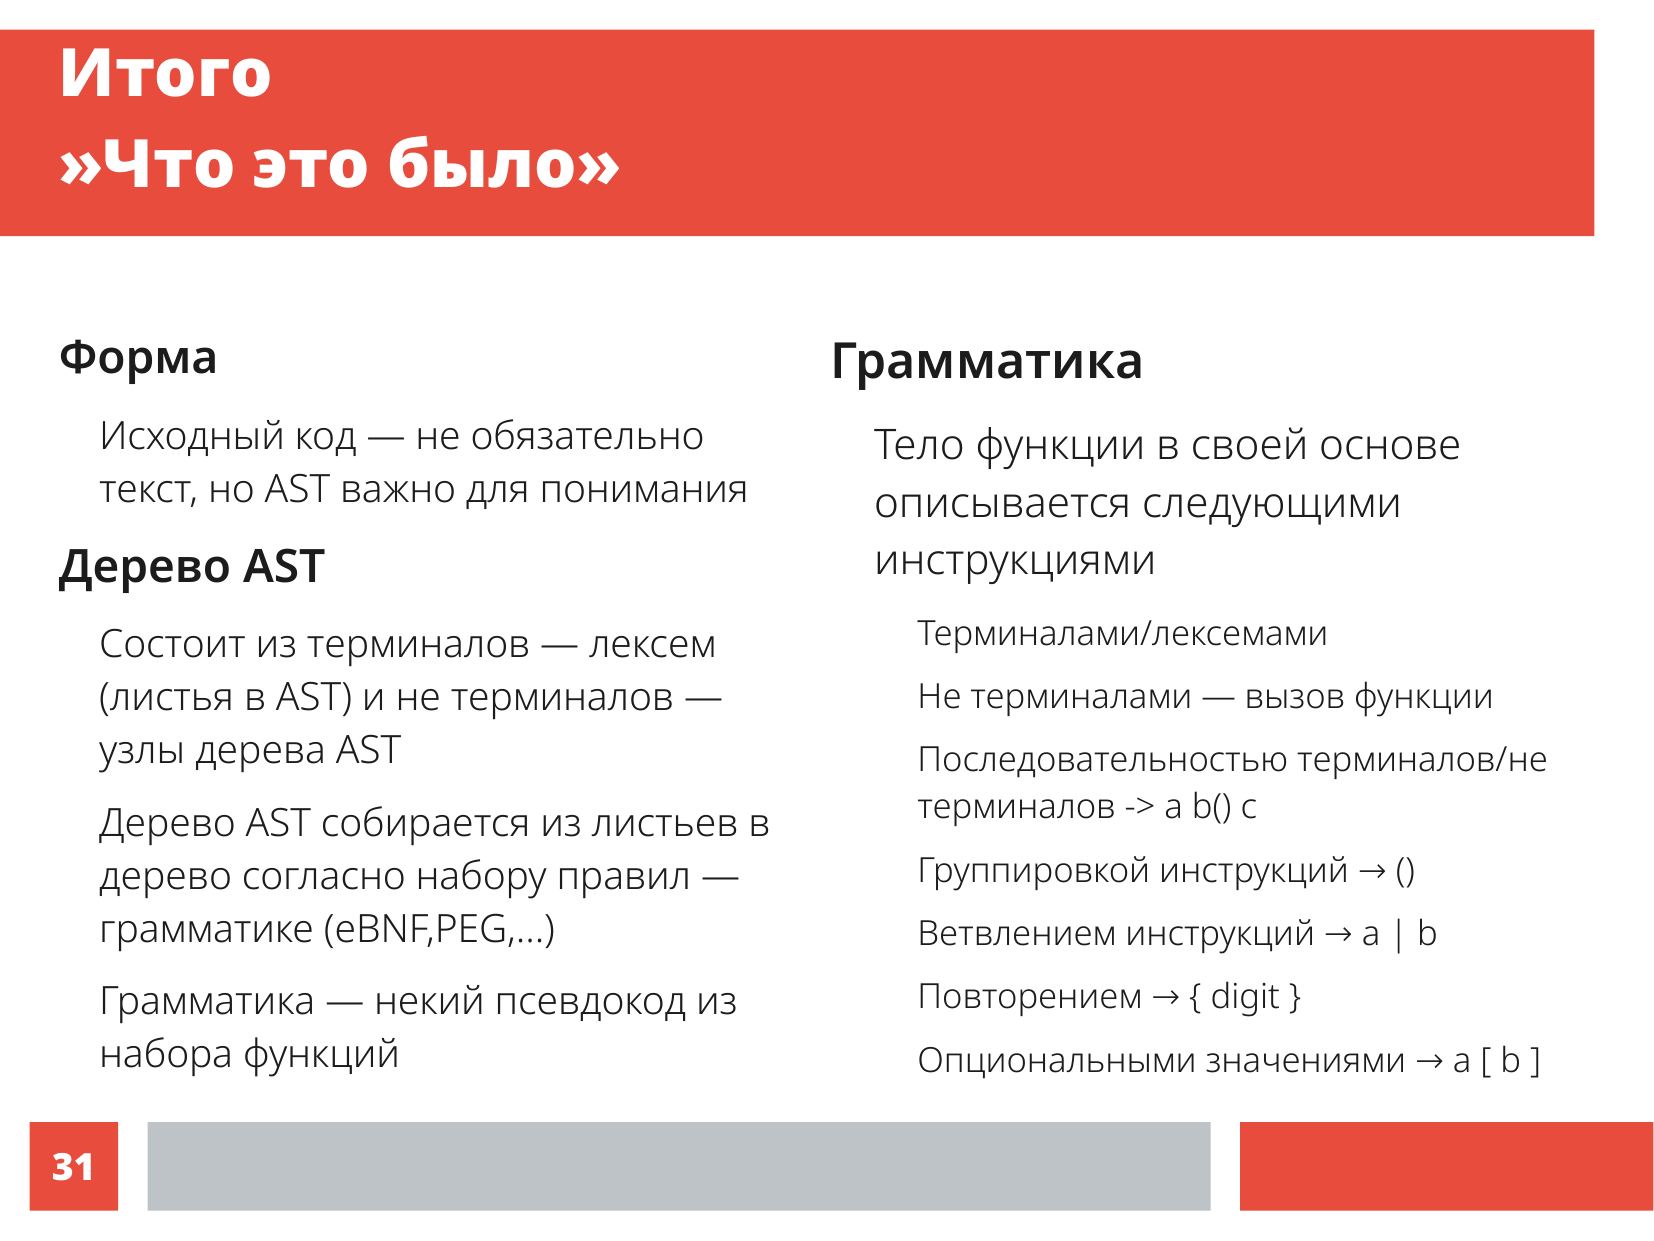

# Итого »Что это было»
Форма
Исходный код — не обязательно текст, но AST важно для понимания
Дерево AST
Состоит из терминалов — лексем (листья в AST) и не терминалов — узлы дерева AST
Дерево AST собирается из листьев в дерево согласно набору правил — грамматике (eBNF,PEG,…)
Грамматика — некий псевдокод из набора функций
Грамматика
Тело функции в своей основе описывается следующими инструкциями
Терминалами/лексемами
Не терминалами — вызов функции
Последовательностью терминалов/не терминалов -> a b() c
Группировкой инструкций → ()
Ветвлением инструкций → a | b
Повторением → { digit }
Опциональными значениями → a [ b ]
31